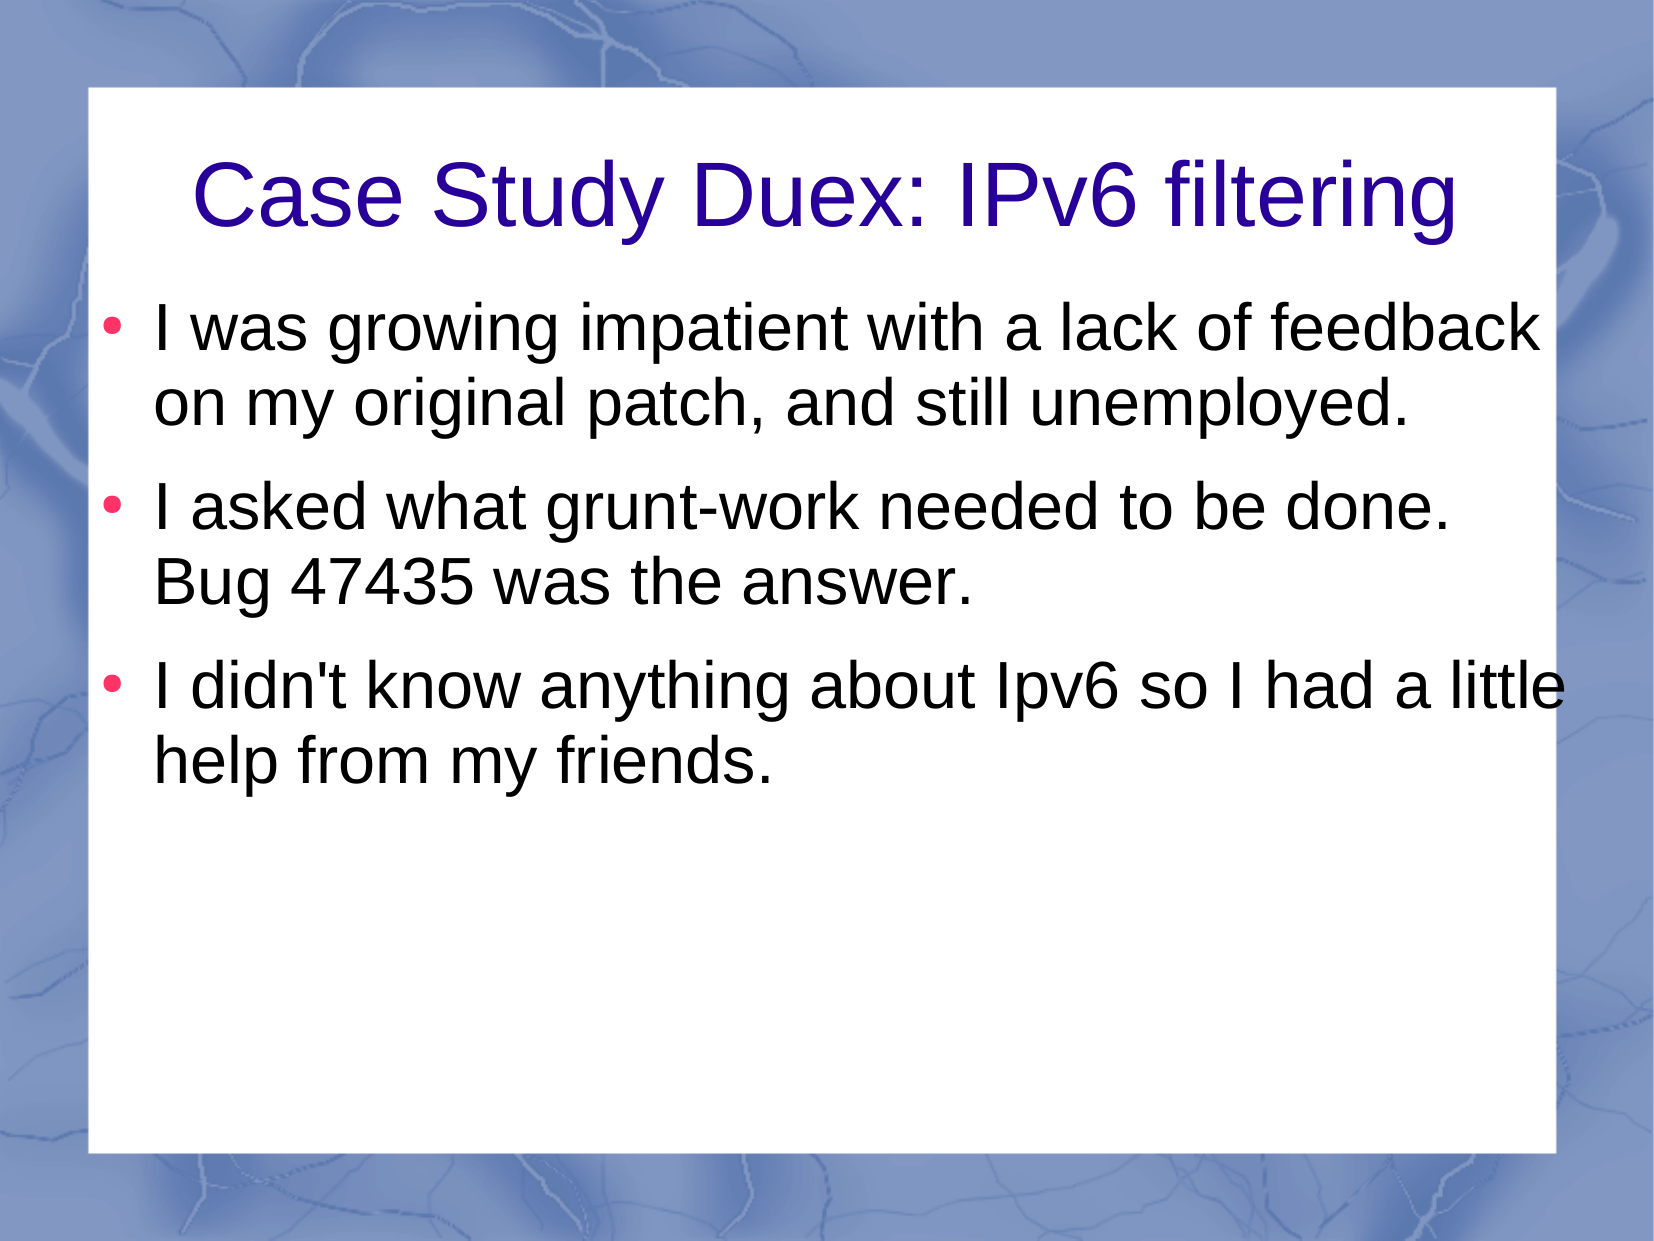

# Case Study Duex: IPv6 filtering
I was growing impatient with a lack of feedback on my original patch, and still unemployed.
I asked what grunt-work needed to be done. Bug 47435 was the answer.
I didn't know anything about Ipv6 so I had a little help from my friends.